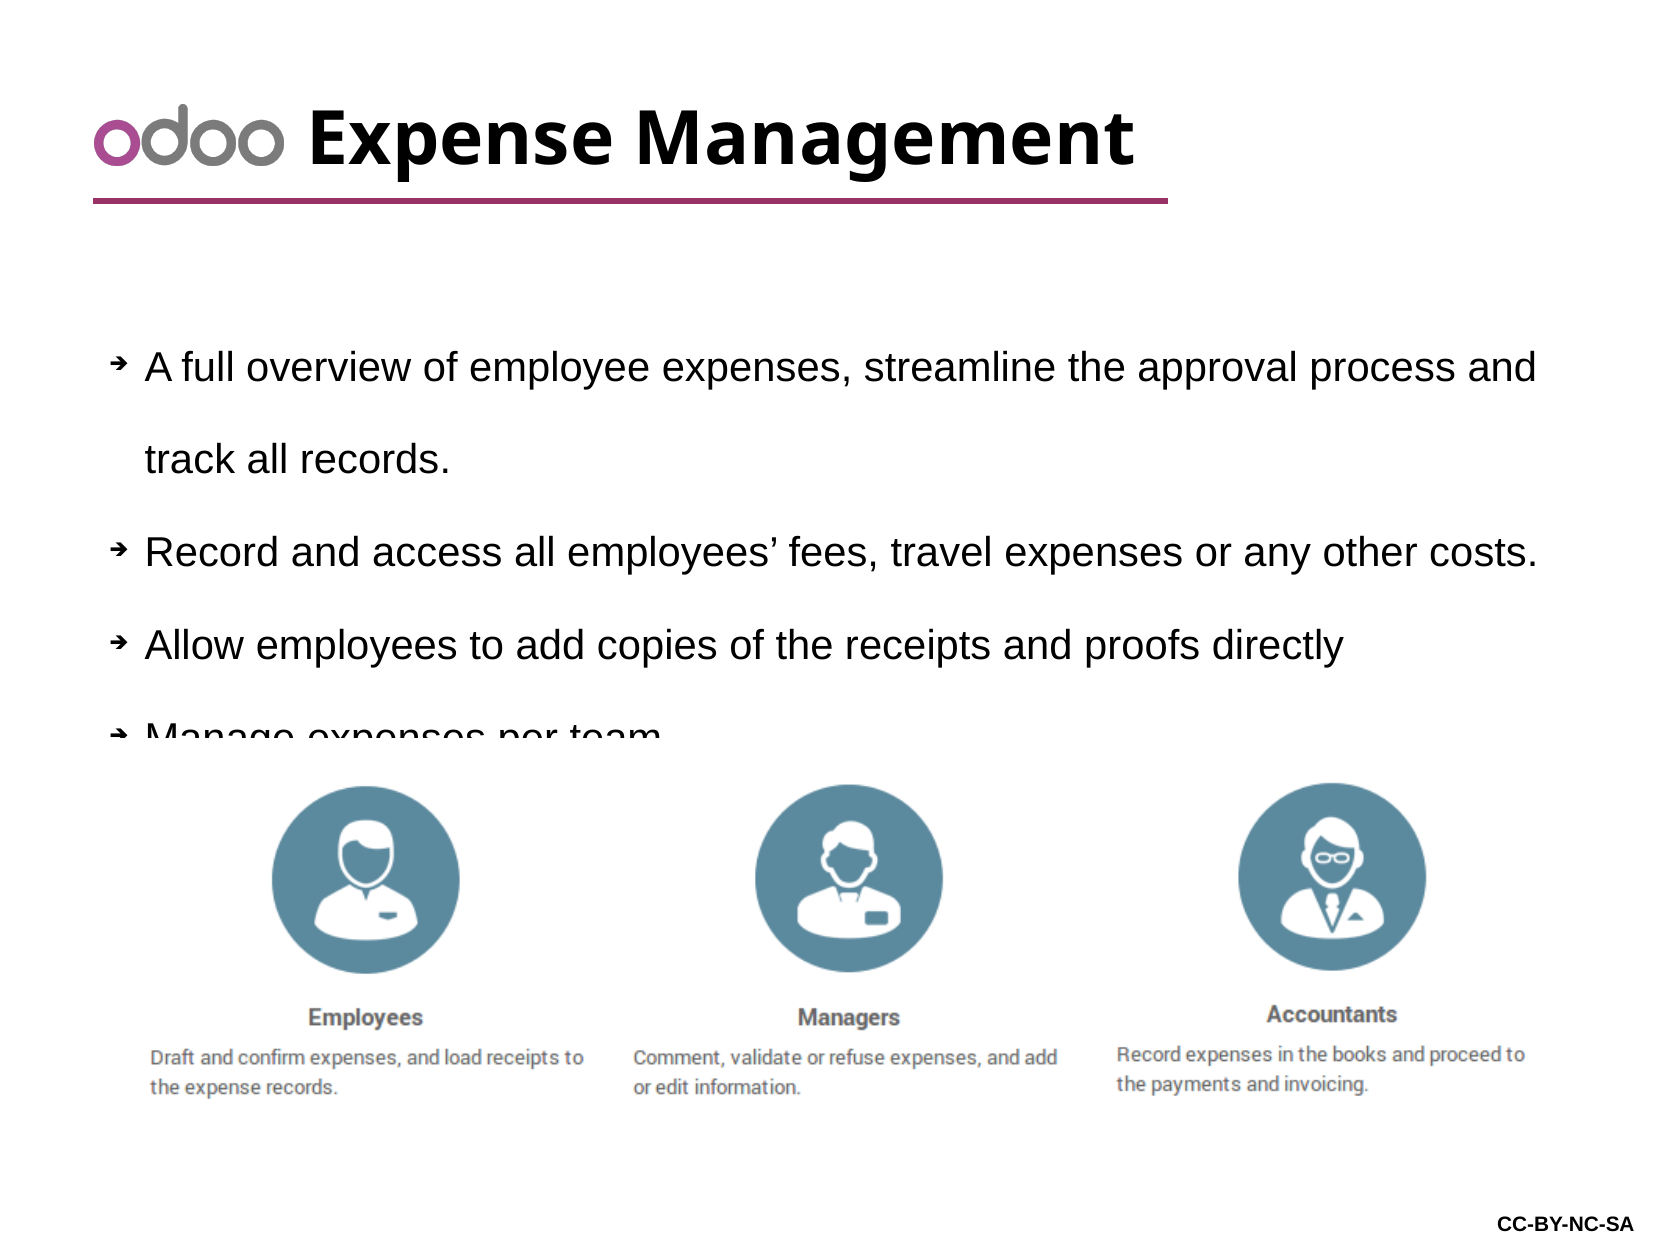

# Expense Management
A full overview of employee expenses, streamline the approval process and track all records.
Record and access all employees’ fees, travel expenses or any other costs.
Allow employees to add copies of the receipts and proofs directly
Manage expenses per team
CC-BY-NC-SA